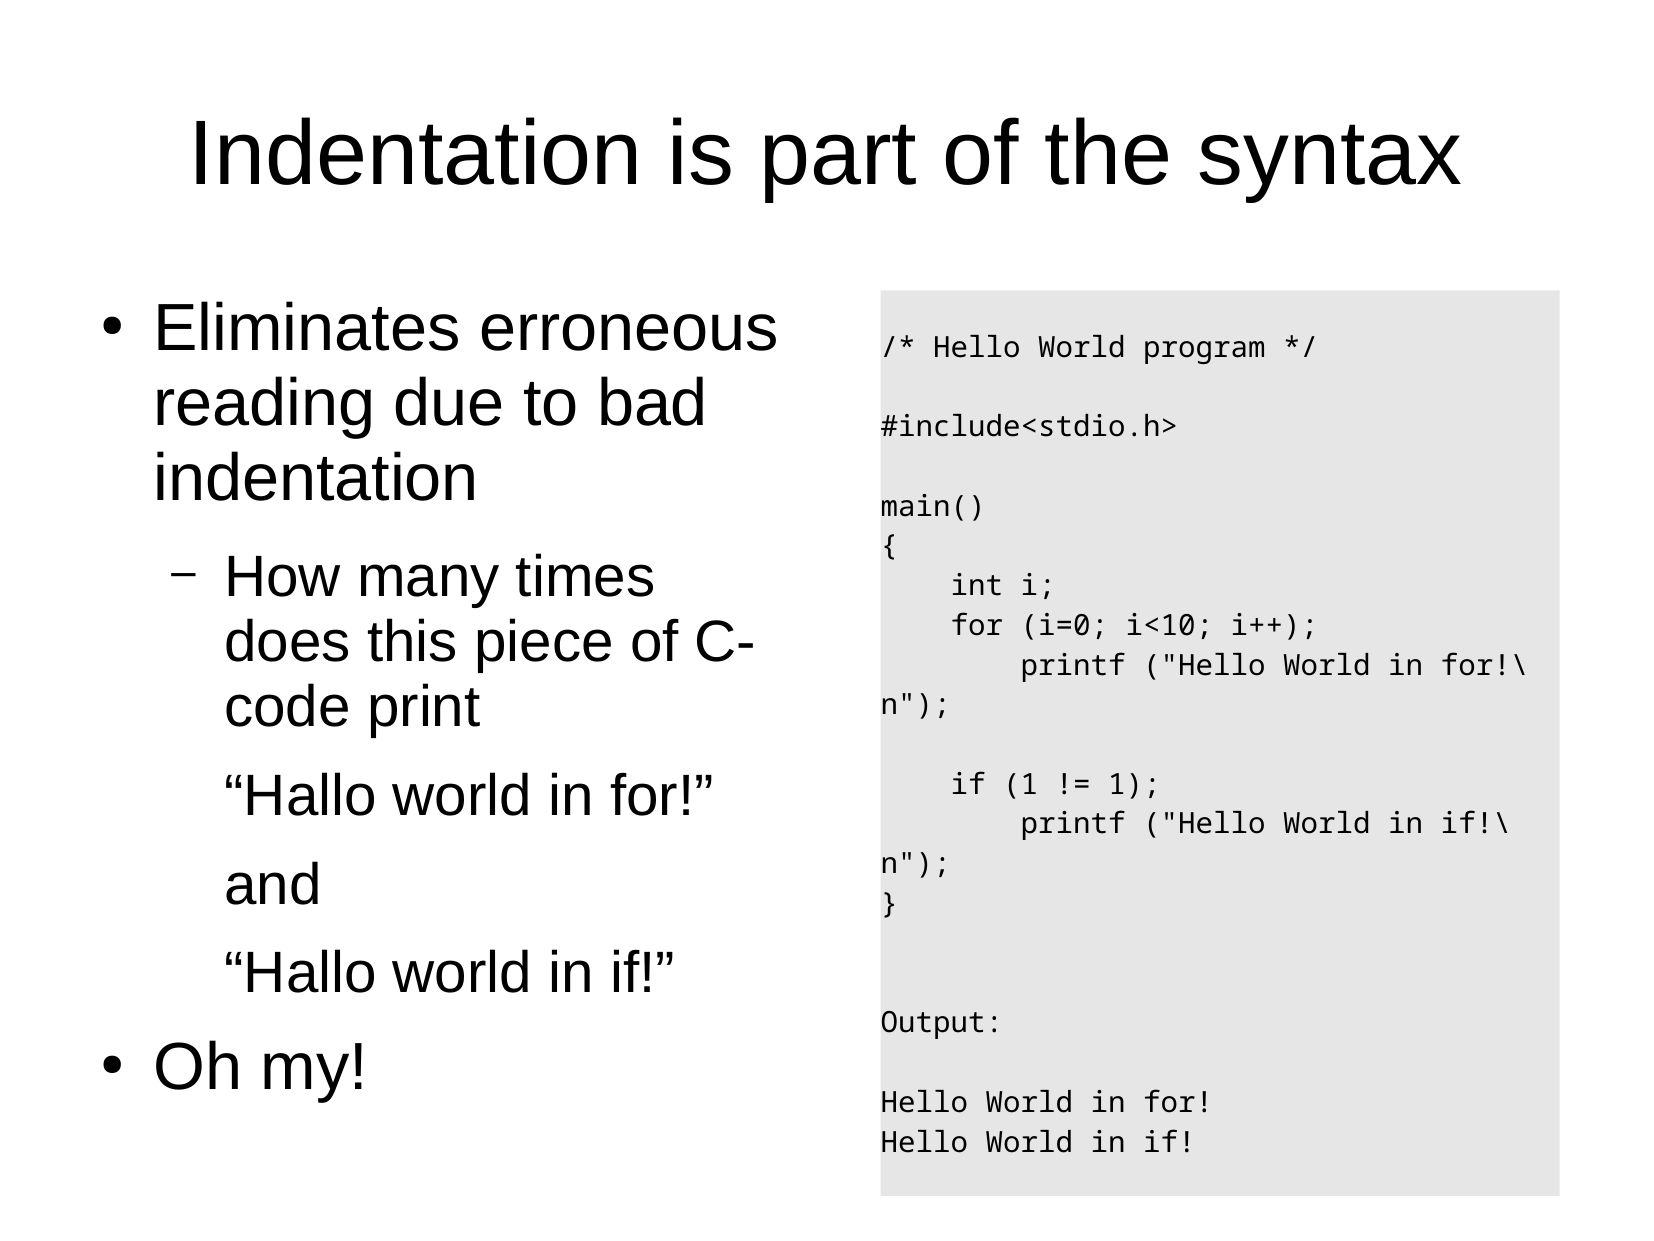

# Indentation is part of the syntax
Eliminates erroneous reading due to bad indentation
How many times does this piece of C-code print
“Hallo world in for!”
and
“Hallo world in if!”
Oh my!
/* Hello World program */
#include<stdio.h>
main()
{
 int i;
 for (i=0; i<10; i++);
 printf ("Hello World in for!\n");
 if (1 != 1);
 printf ("Hello World in if!\n");
}
Output:
Hello World in for!
Hello World in if!